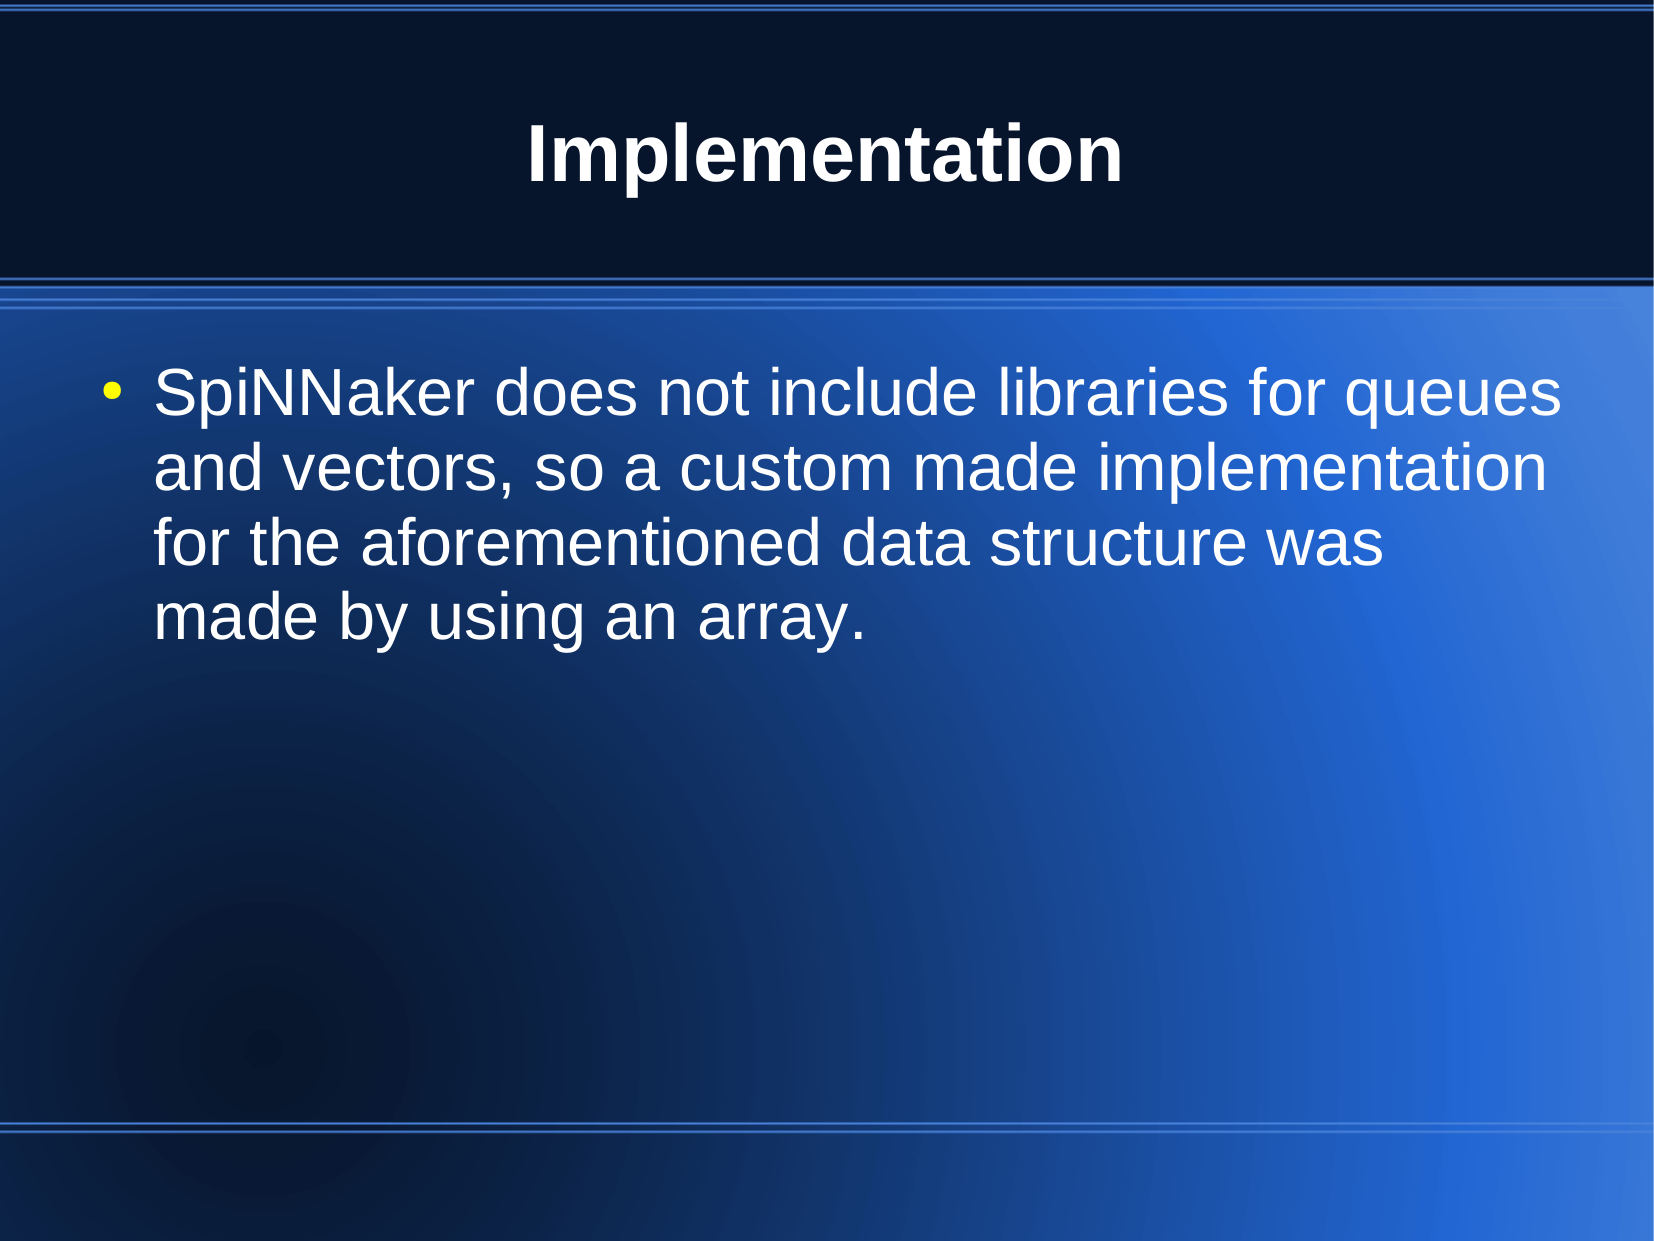

# Implementation
SpiNNaker does not include libraries for queues and vectors, so a custom made implementation for the aforementioned data structure was made by using an array.